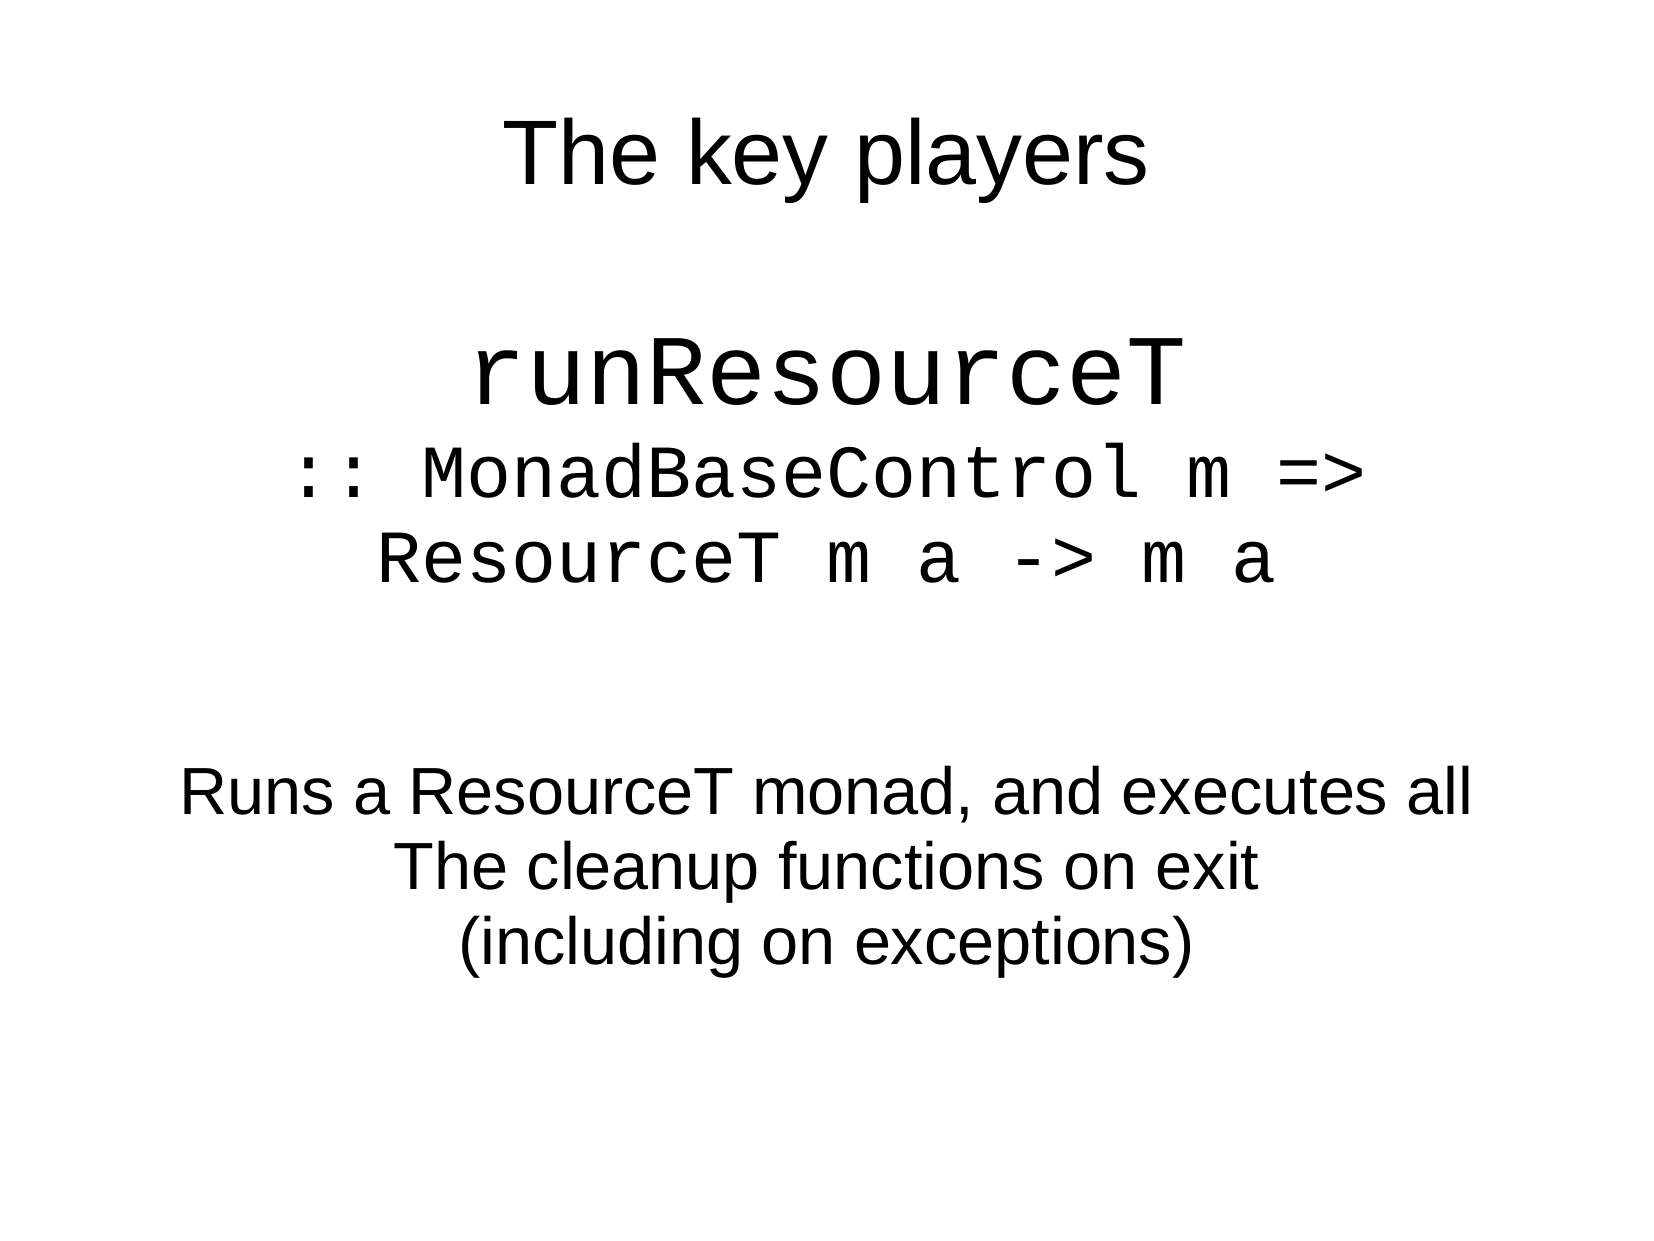

# The key players
runResourceT
:: MonadBaseControl m =>
ResourceT m a -> m a
Runs a ResourceT monad, and executes all
The cleanup functions on exit
(including on exceptions)